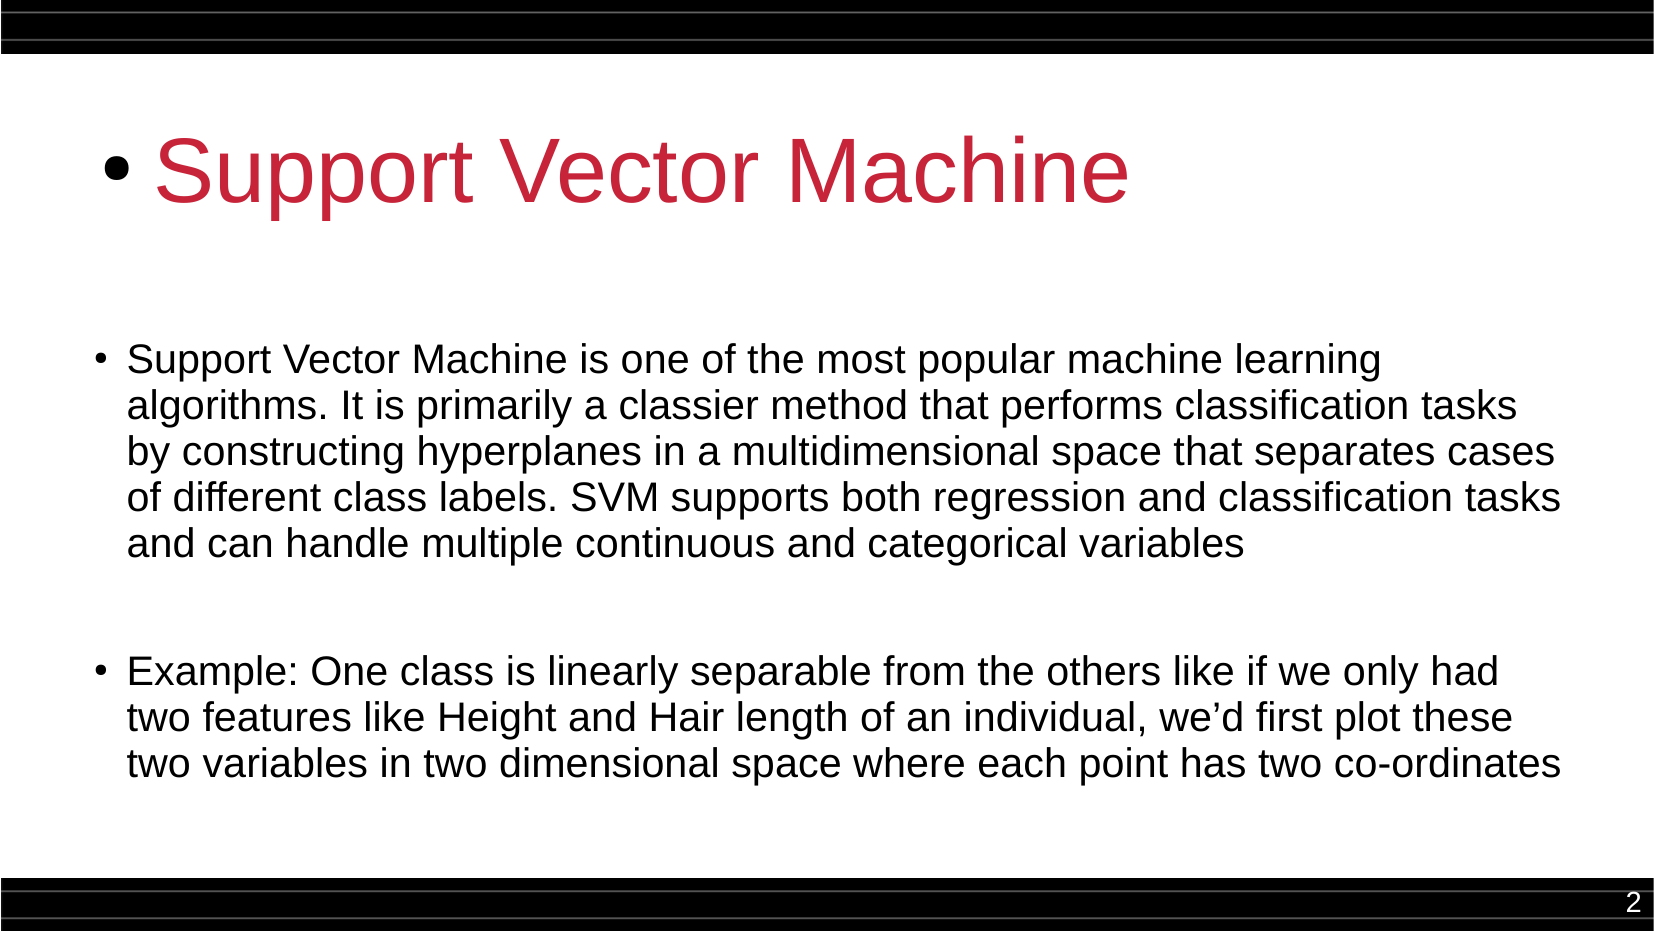

# Support Vector Machine
Support Vector Machine is one of the most popular machine learning algorithms. It is primarily a classier method that performs classification tasks by constructing hyperplanes in a multidimensional space that separates cases of different class labels. SVM supports both regression and classification tasks and can handle multiple continuous and categorical variables
Example: One class is linearly separable from the others like if we only had two features like Height and Hair length of an individual, we’d first plot these two variables in two dimensional space where each point has two co-ordinates